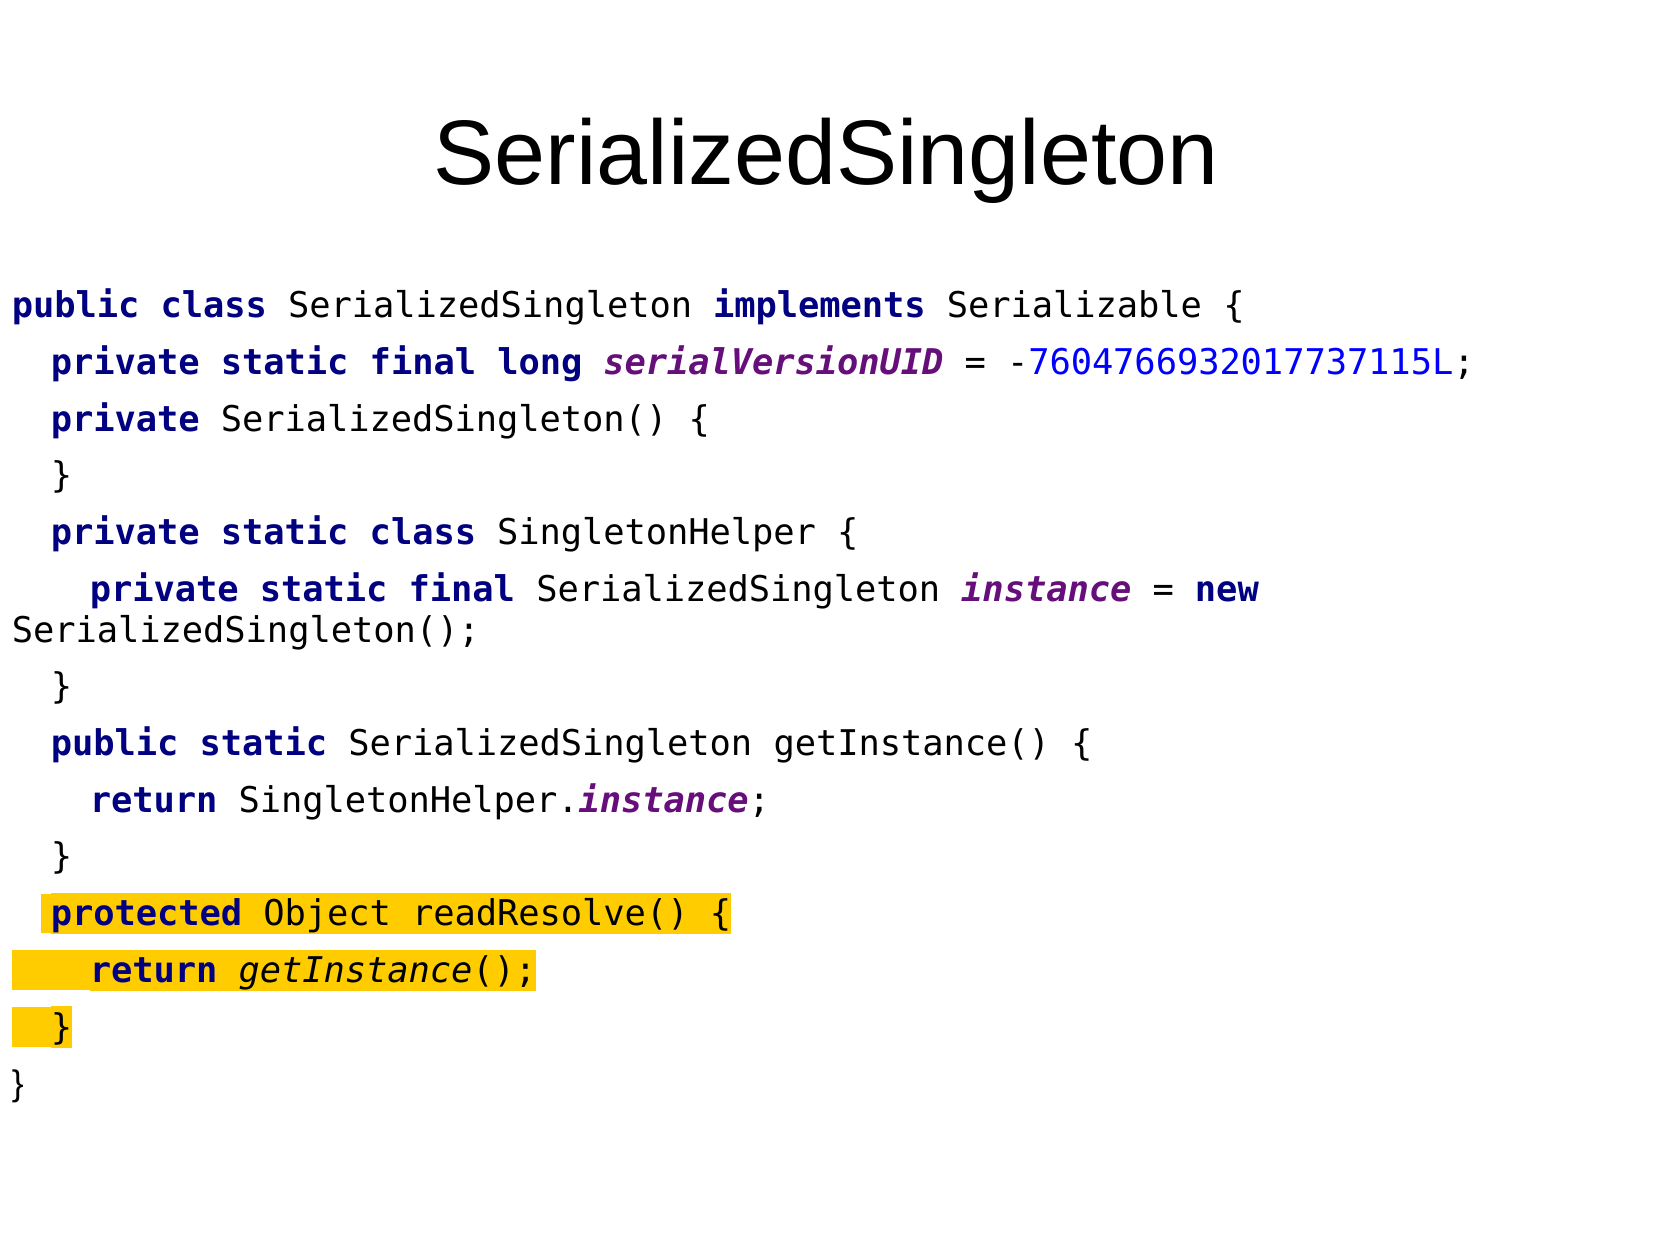

# SerializedSingleton
public class SerializedSingleton implements Serializable {
 private static final long serialVersionUID = -7604766932017737115L;
 private SerializedSingleton() {
 }
 private static class SingletonHelper {
 private static final SerializedSingleton instance = new SerializedSingleton();
 }
 public static SerializedSingleton getInstance() {
 return SingletonHelper.instance;
 }
 protected Object readResolve() {
 return getInstance();
 }
}